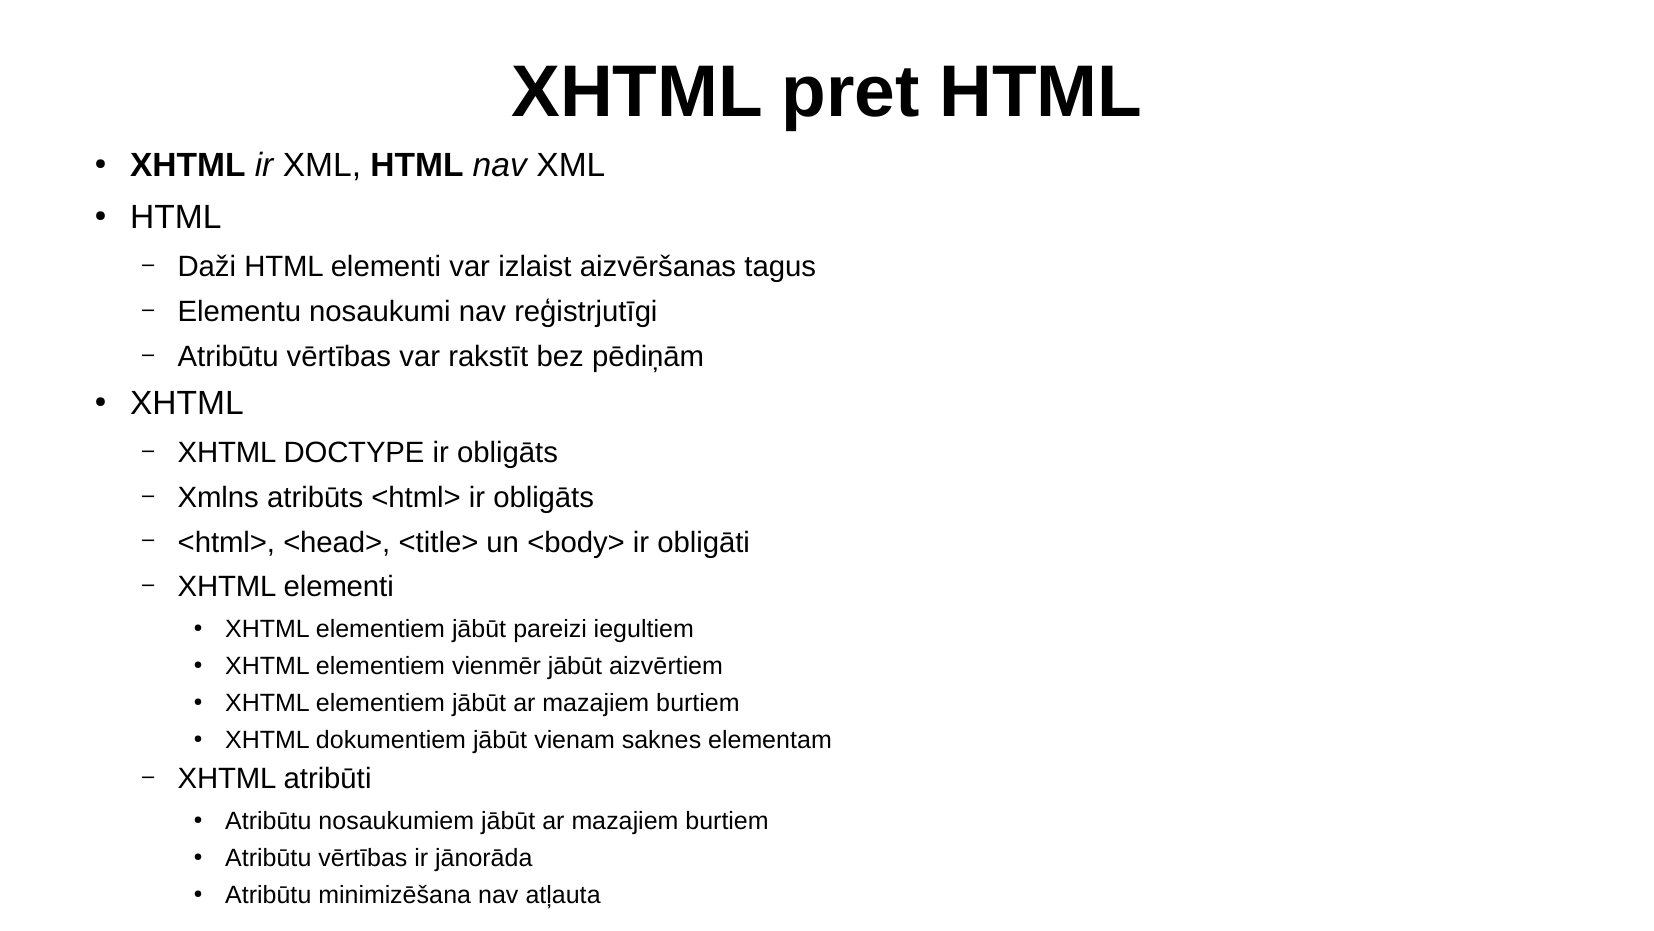

# XHTML pret HTML
XHTML ir XML, HTML nav XML
HTML
Daži HTML elementi var izlaist aizvēršanas tagus
Elementu nosaukumi nav reģistrjutīgi
Atribūtu vērtības var rakstīt bez pēdiņām
XHTML
XHTML DOCTYPE ir obligāts
Xmlns atribūts <html> ir obligāts
<html>, <head>, <title> un <body> ir obligāti
XHTML elementi
XHTML elementiem jābūt pareizi iegultiem
XHTML elementiem vienmēr jābūt aizvērtiem
XHTML elementiem jābūt ar mazajiem burtiem
XHTML dokumentiem jābūt vienam saknes elementam
XHTML atribūti
Atribūtu nosaukumiem jābūt ar mazajiem burtiem
Atribūtu vērtības ir jānorāda
Atribūtu minimizēšana nav atļauta